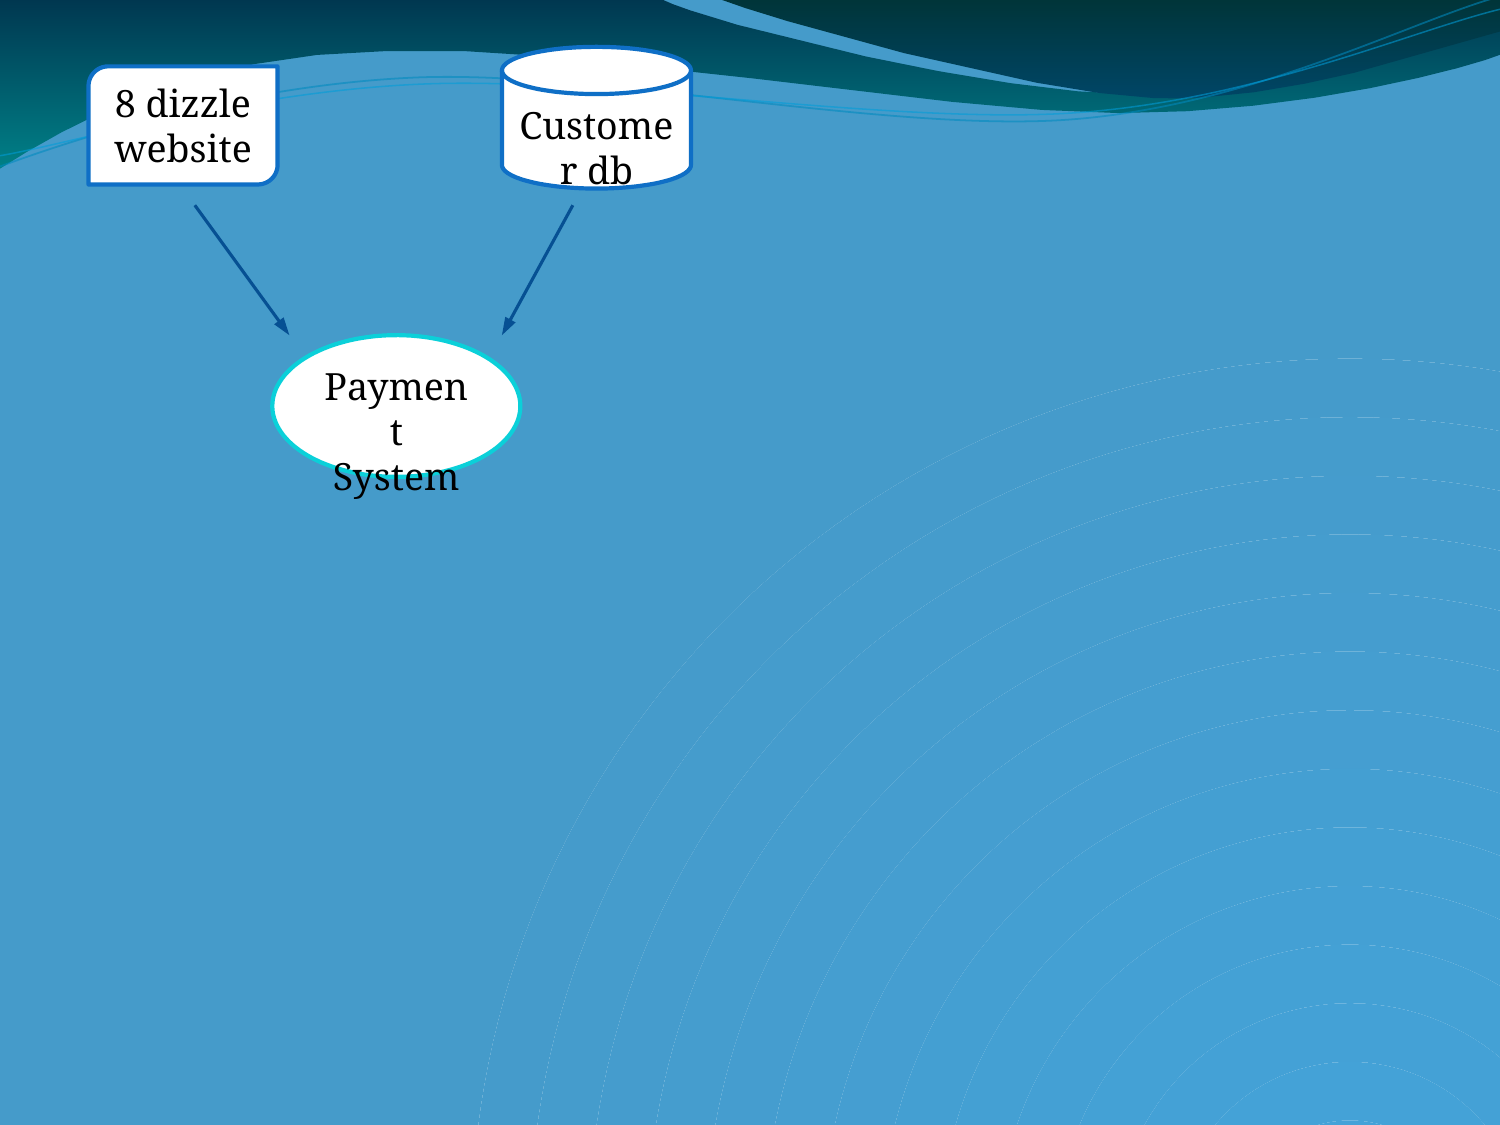

Customer db
8 dizzle website
Payment System